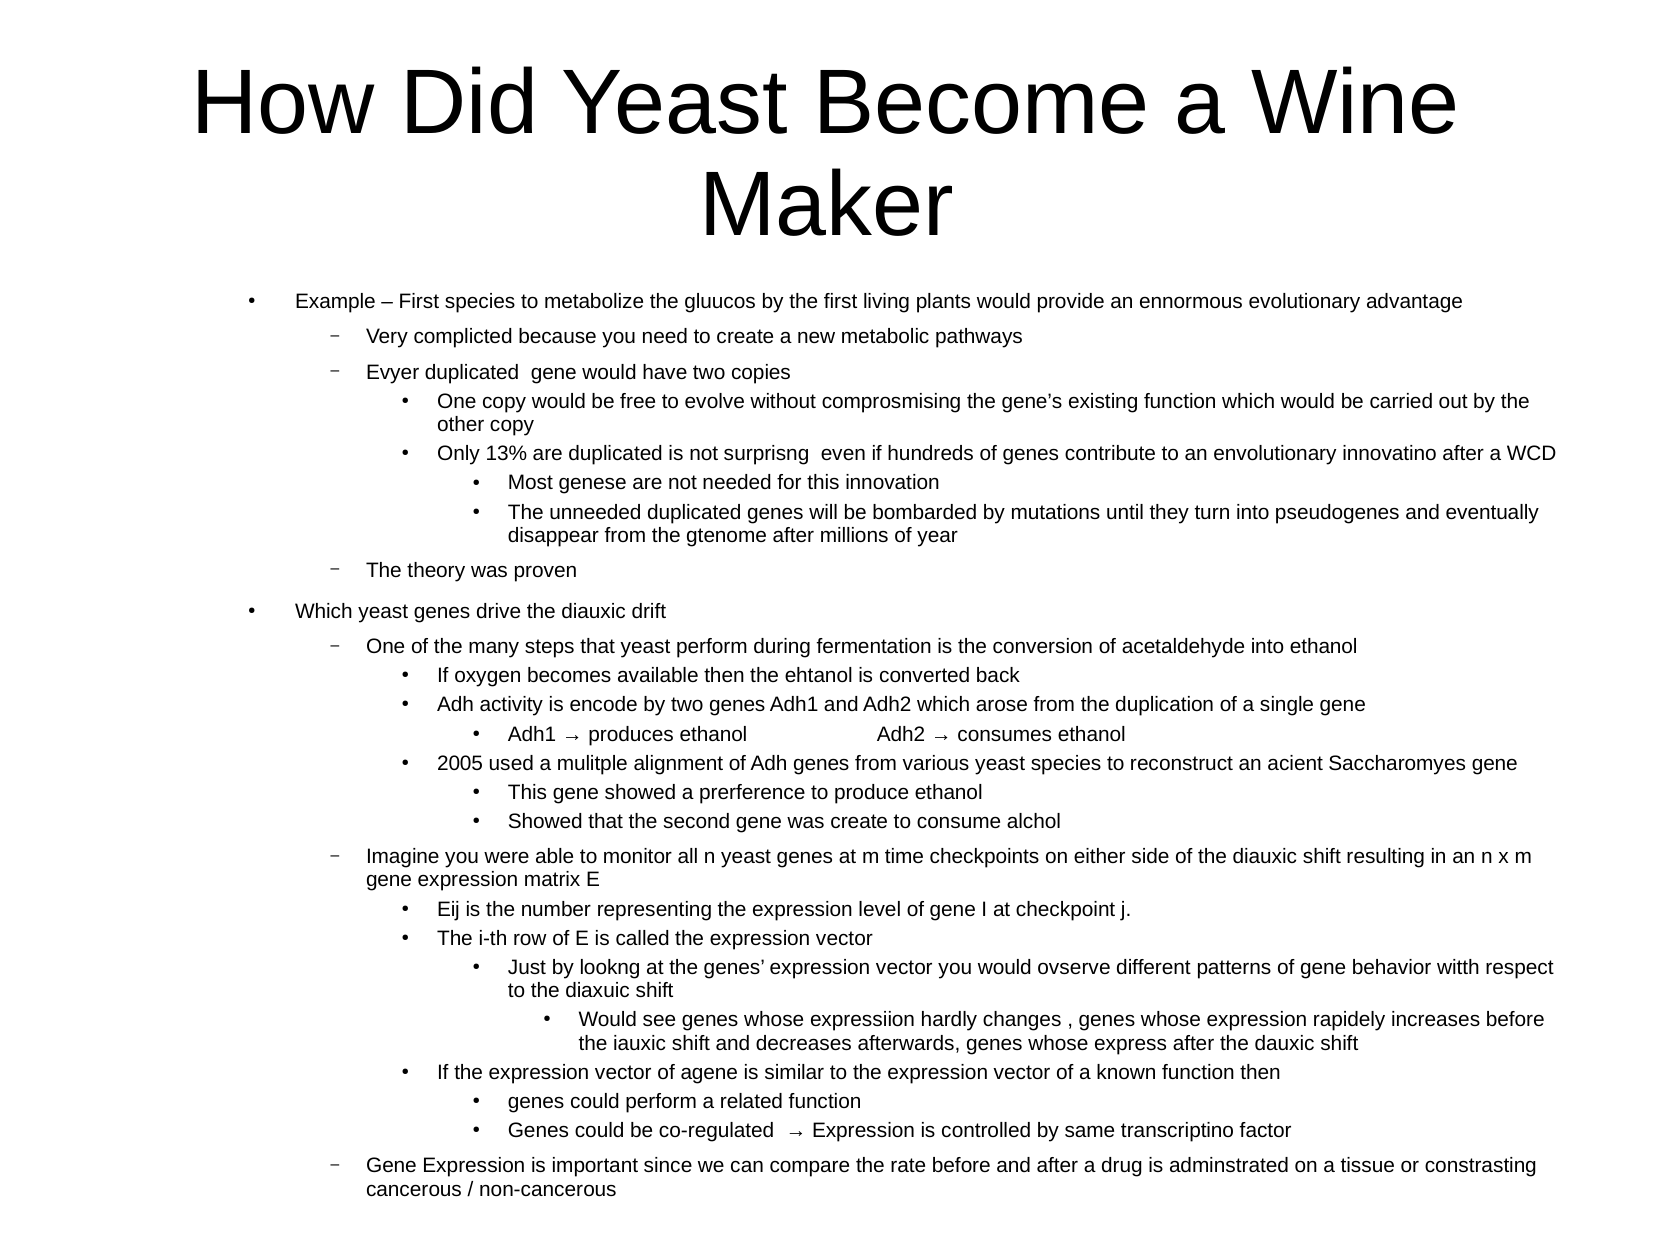

# How Did Yeast Become a Wine Maker
Example – First species to metabolize the gluucos by the first living plants would provide an ennormous evolutionary advantage
Very complicted because you need to create a new metabolic pathways
Evyer duplicated gene would have two copies
One copy would be free to evolve without comprosmising the gene’s existing function which would be carried out by the other copy
Only 13% are duplicated is not surprisng even if hundreds of genes contribute to an envolutionary innovatino after a WCD
Most genese are not needed for this innovation
The unneeded duplicated genes will be bombarded by mutations until they turn into pseudogenes and eventually disappear from the gtenome after millions of year
The theory was proven
Which yeast genes drive the diauxic drift
One of the many steps that yeast perform during fermentation is the conversion of acetaldehyde into ethanol
If oxygen becomes available then the ehtanol is converted back
Adh activity is encode by two genes Adh1 and Adh2 which arose from the duplication of a single gene
Adh1 → produces ethanol		Adh2 → consumes ethanol
2005 used a mulitple alignment of Adh genes from various yeast species to reconstruct an acient Saccharomyes gene
This gene showed a prerference to produce ethanol
Showed that the second gene was create to consume alchol
Imagine you were able to monitor all n yeast genes at m time checkpoints on either side of the diauxic shift resulting in an n x m gene expression matrix E
Eij is the number representing the expression level of gene I at checkpoint j.
The i-th row of E is called the expression vector
Just by lookng at the genes’ expression vector you would ovserve different patterns of gene behavior witth respect to the diaxuic shift
Would see genes whose expressiion hardly changes , genes whose expression rapidely increases before the iauxic shift and decreases afterwards, genes whose express after the dauxic shift
If the expression vector of agene is similar to the expression vector of a known function then
genes could perform a related function
Genes could be co-regulated → Expression is controlled by same transcriptino factor
Gene Expression is important since we can compare the rate before and after a drug is adminstrated on a tissue or constrasting cancerous / non-cancerous